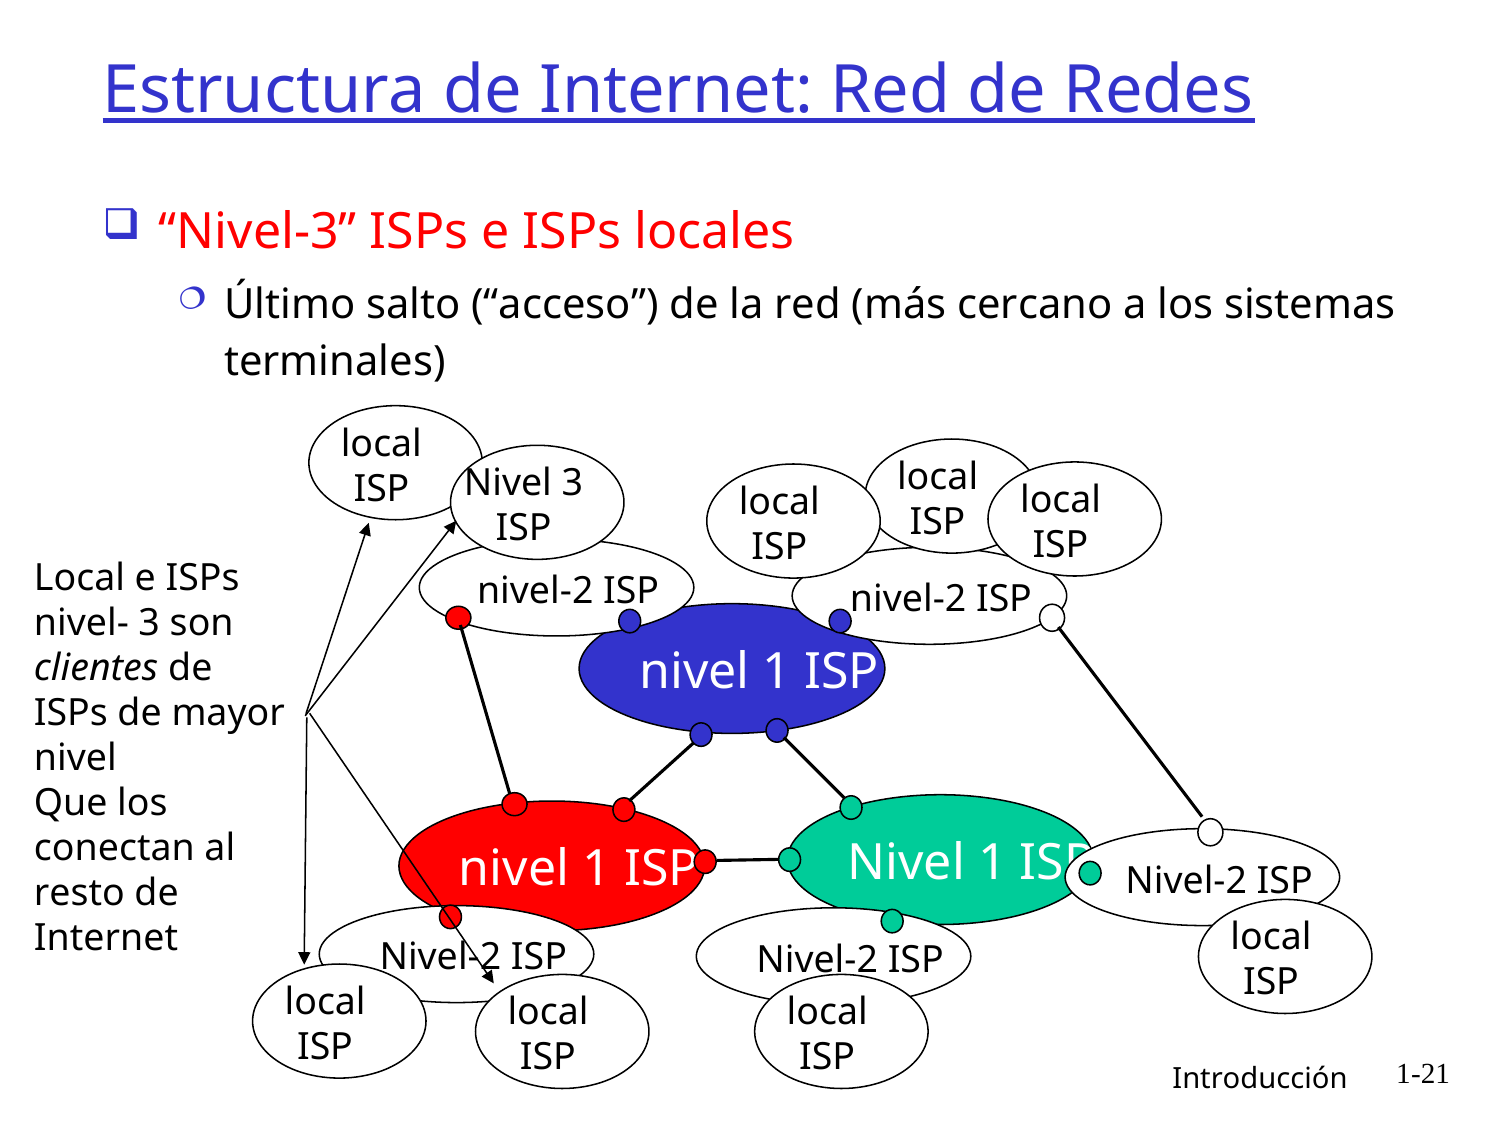

# Estructura de Internet: Red de Redes
“Nivel-3” ISPs e ISPs locales
Último salto (“acceso”) de la red (más cercano a los sistemas terminales)
local
ISP
local
ISP
Nivel 3
ISP
local
ISP
local
ISP
local
ISP
local
ISP
local
ISP
local
ISP
nivel-2 ISP
nivel-2 ISP
Nivel-2 ISP
Nivel-2 ISP
Nivel-2 ISP
Local e ISPs nivel- 3 son clientes de
ISPs de mayor nivel
Que los conectan al resto de Internet
nivel 1 ISP
Nivel 1 ISP
nivel 1 ISP
ELO322
Introducción
21